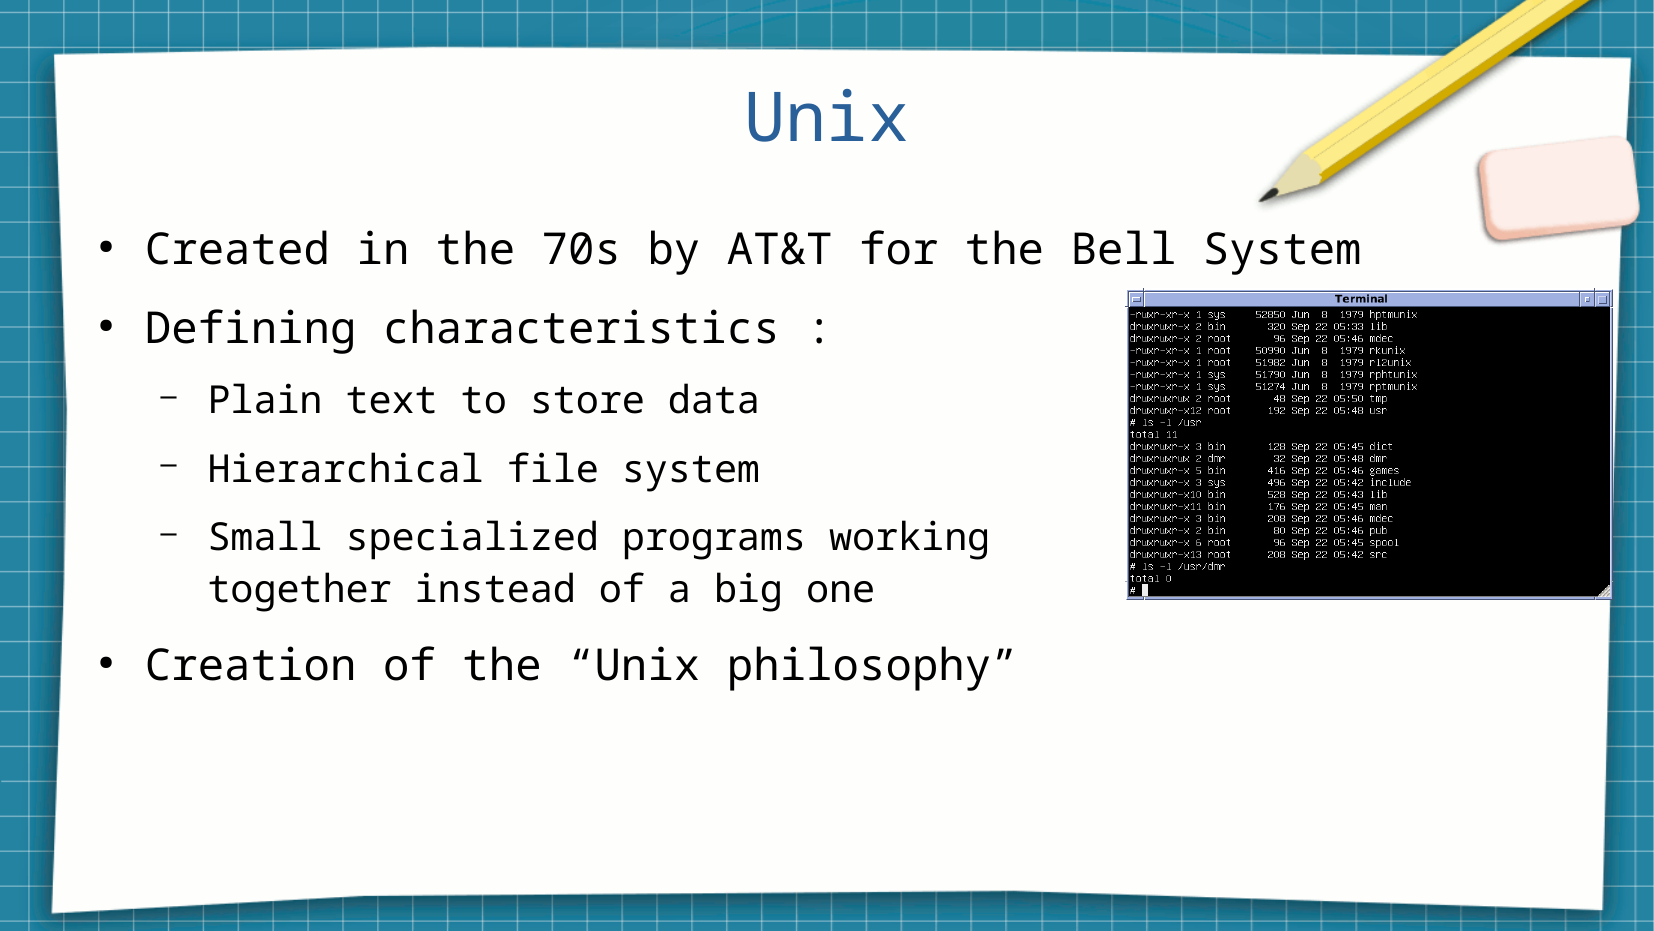

# Unix
Created in the 70s by AT&T for the Bell System
Defining characteristics :
Plain text to store data
Hierarchical file system
Small specialized programs working
together instead of a big one
Creation of the “Unix philosophy”